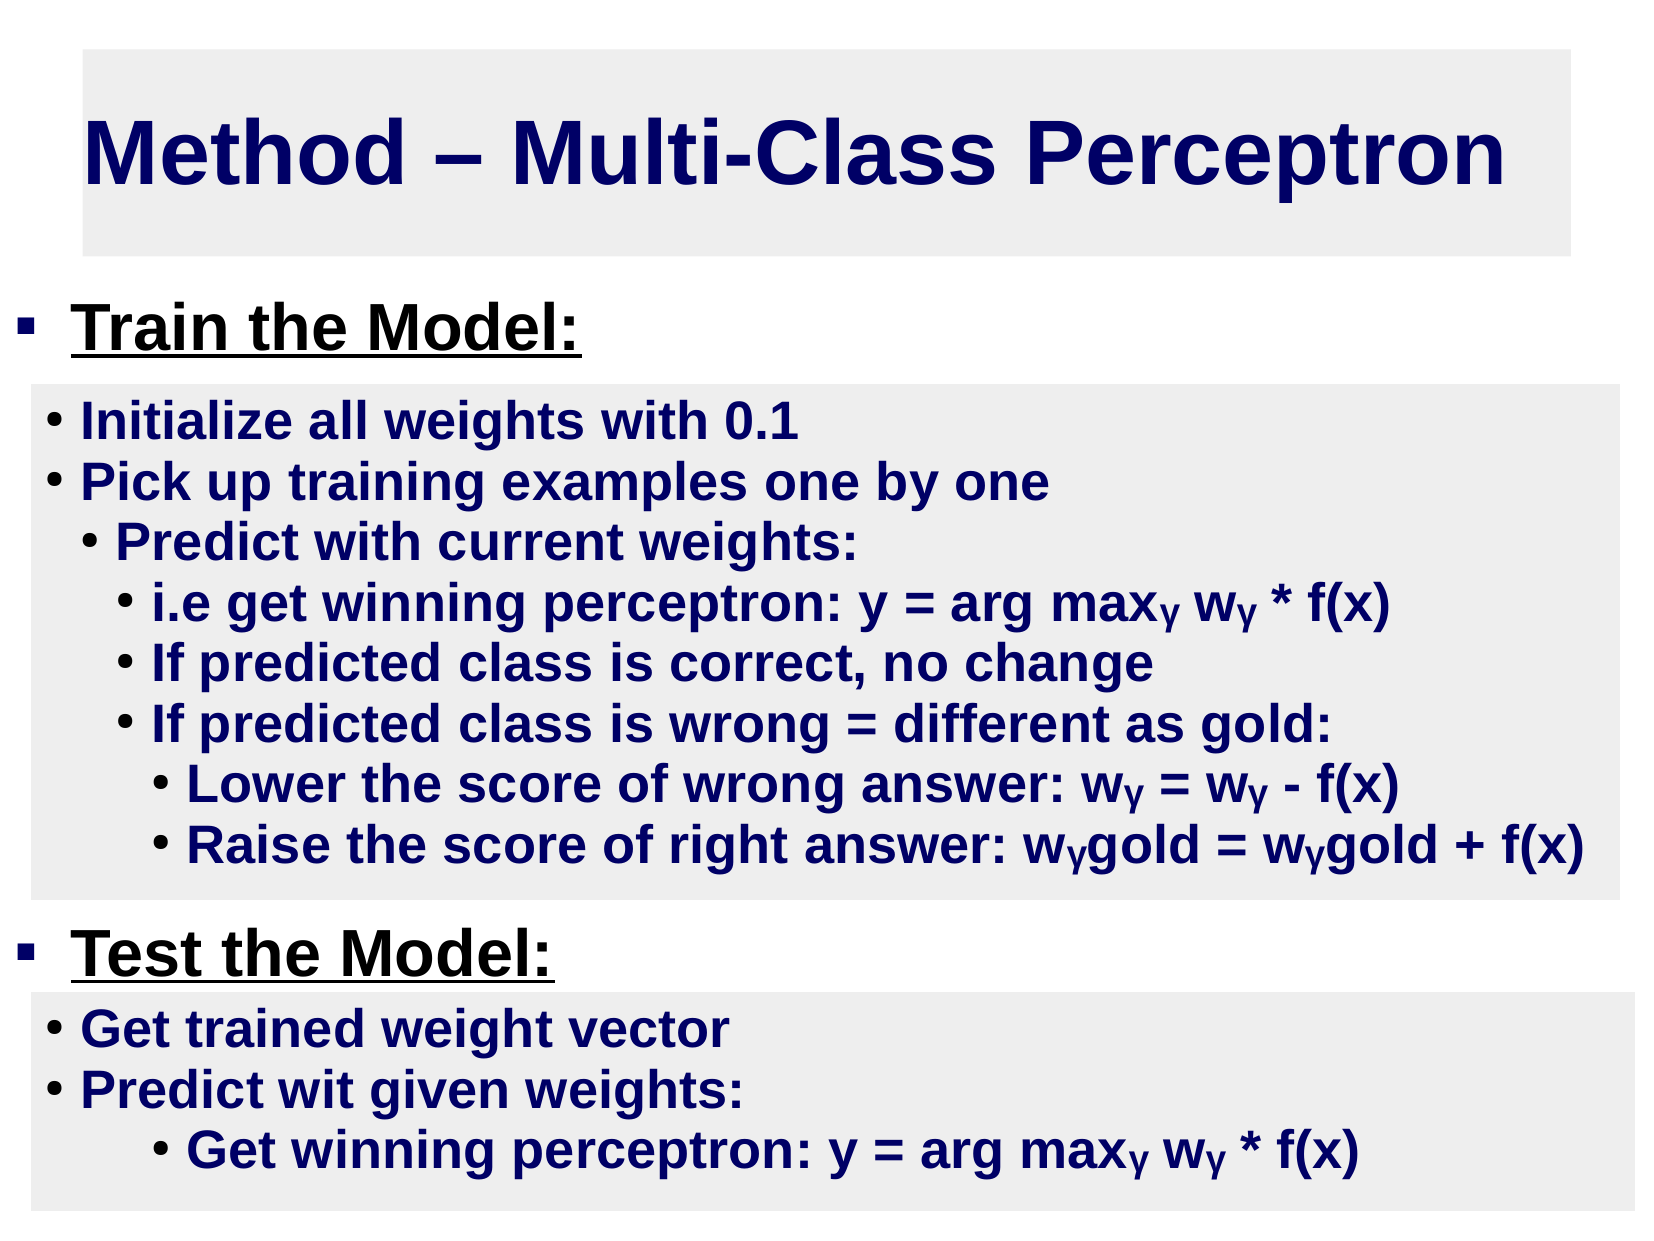

# Method – Multi-Class Perceptron
Train the Model:
Test the Model:
| Initialize all weights with 0.1 Pick up training examples one by one Predict with current weights: i.e get winning perceptron: y = arg maxᵧ wᵧ \* f(x) If predicted class is correct, no change If predicted class is wrong = different as gold: Lower the score of wrong answer: wᵧ = wᵧ - f(x) Raise the score of right answer: wᵧgold = wᵧgold + f(x) |
| --- |
| Get trained weight vector Predict wit given weights: Get winning perceptron: y = arg maxᵧ wᵧ \* f(x) |
| --- |